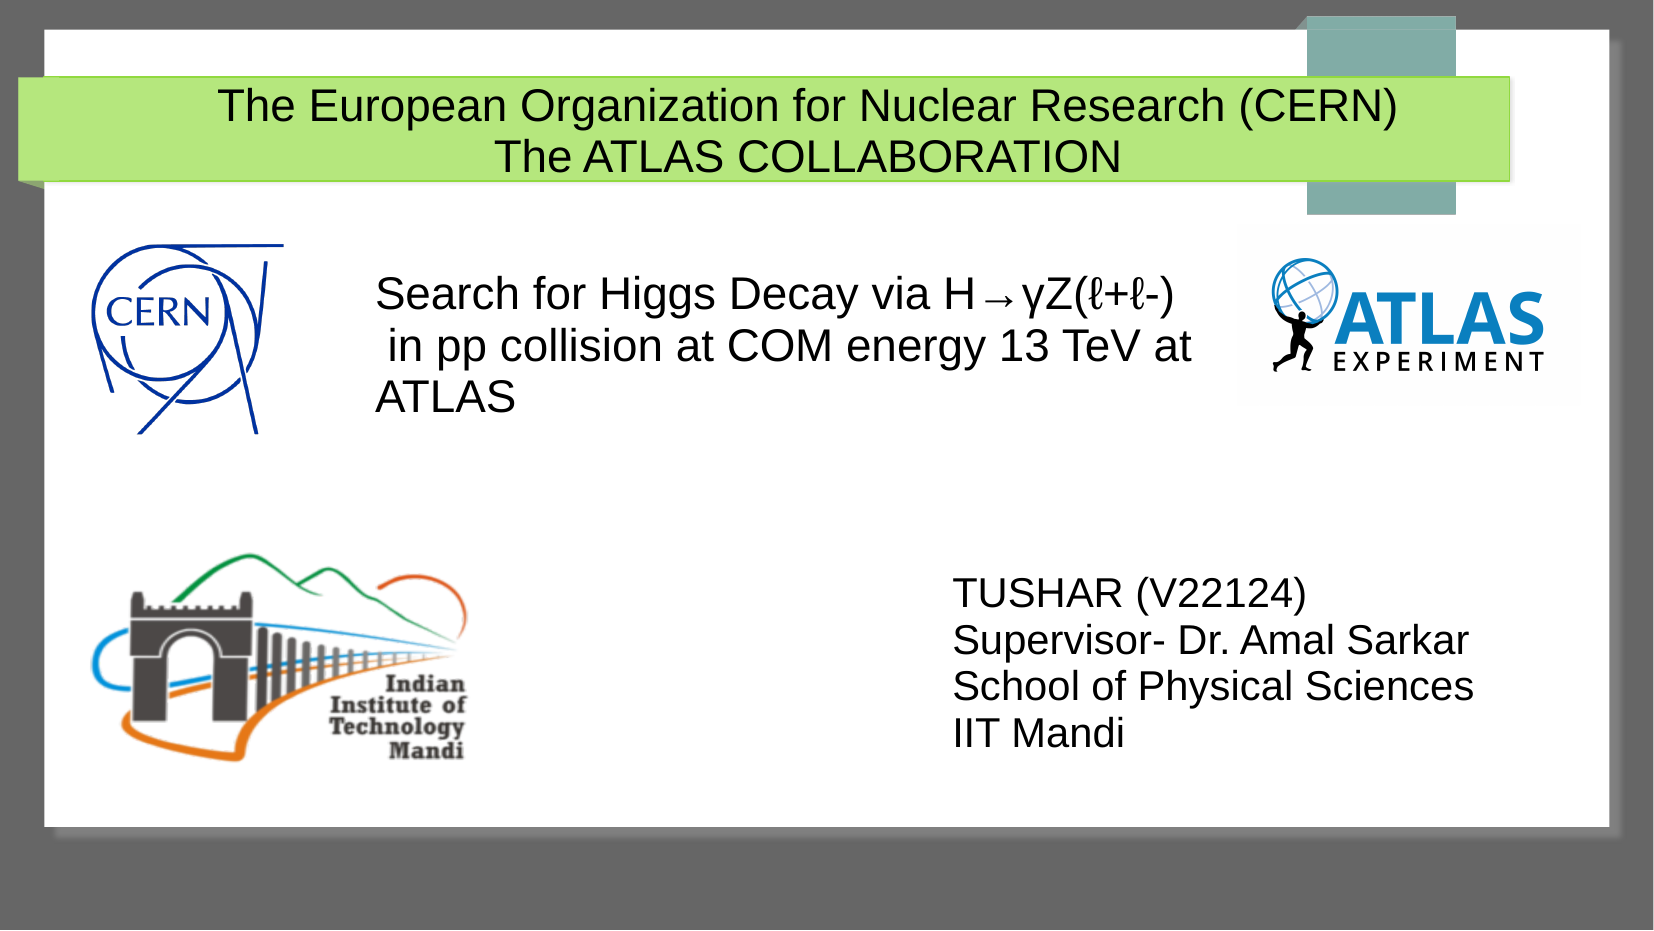

Search for Higgs Decay via H→γZ(ℓ+ℓ-)
 in pp collision at COM energy 13 TeV at
ATLAS
# The European Organization for Nuclear Research (CERN) The ATLAS COLLABORATION
TUSHAR (V22124)
Supervisor- Dr. Amal Sarkar
School of Physical Sciences
IIT Mandi